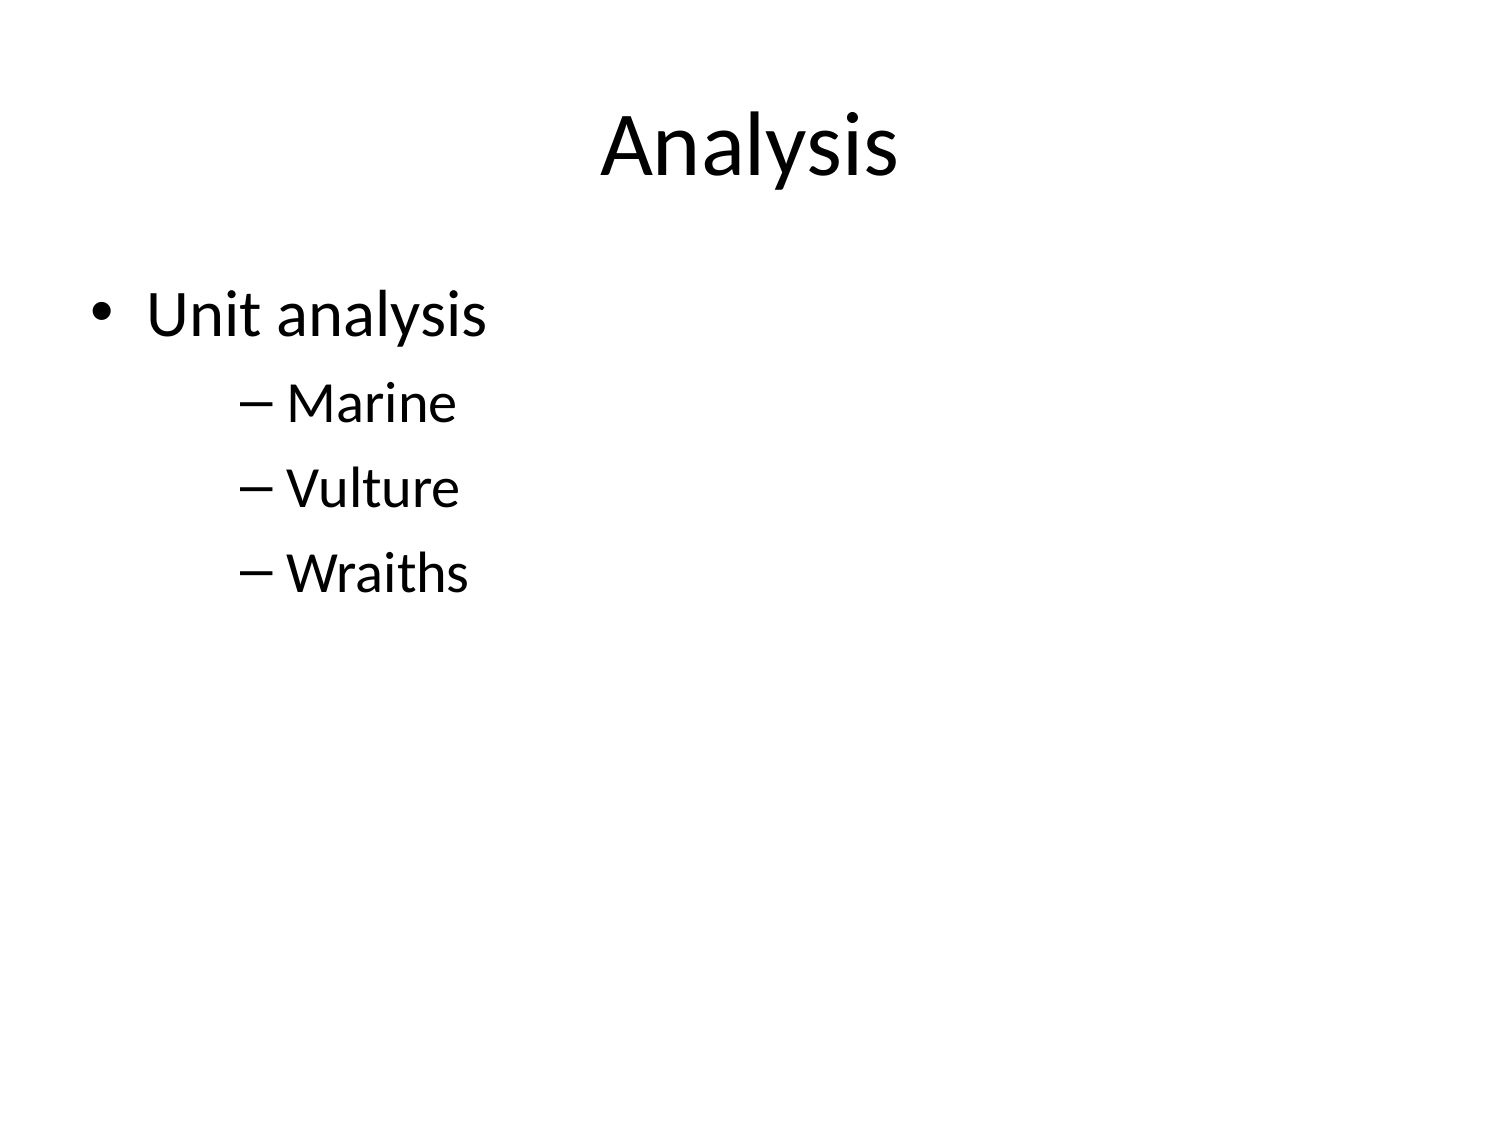

# Analysis
Unit analysis
Marine
Vulture
Wraiths